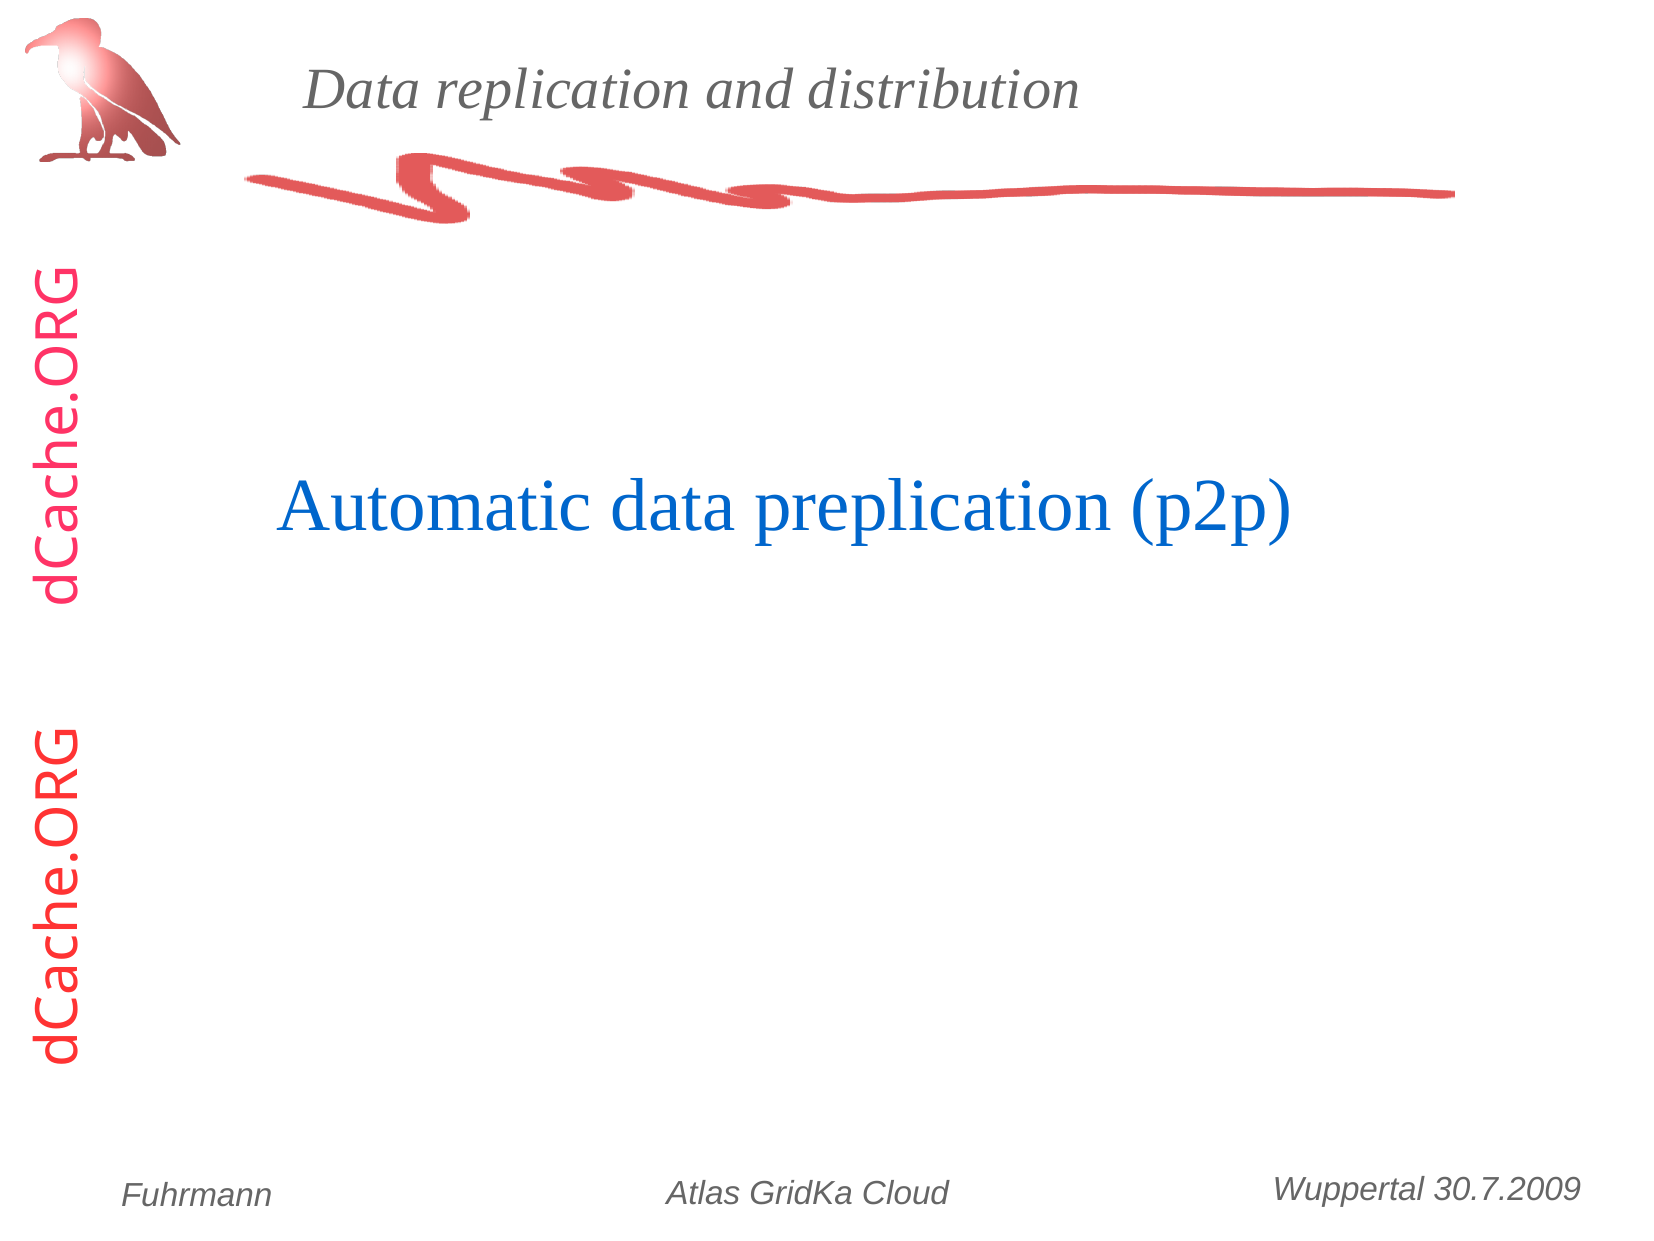

Data replication and distribution
Automatic data preplication (p2p)